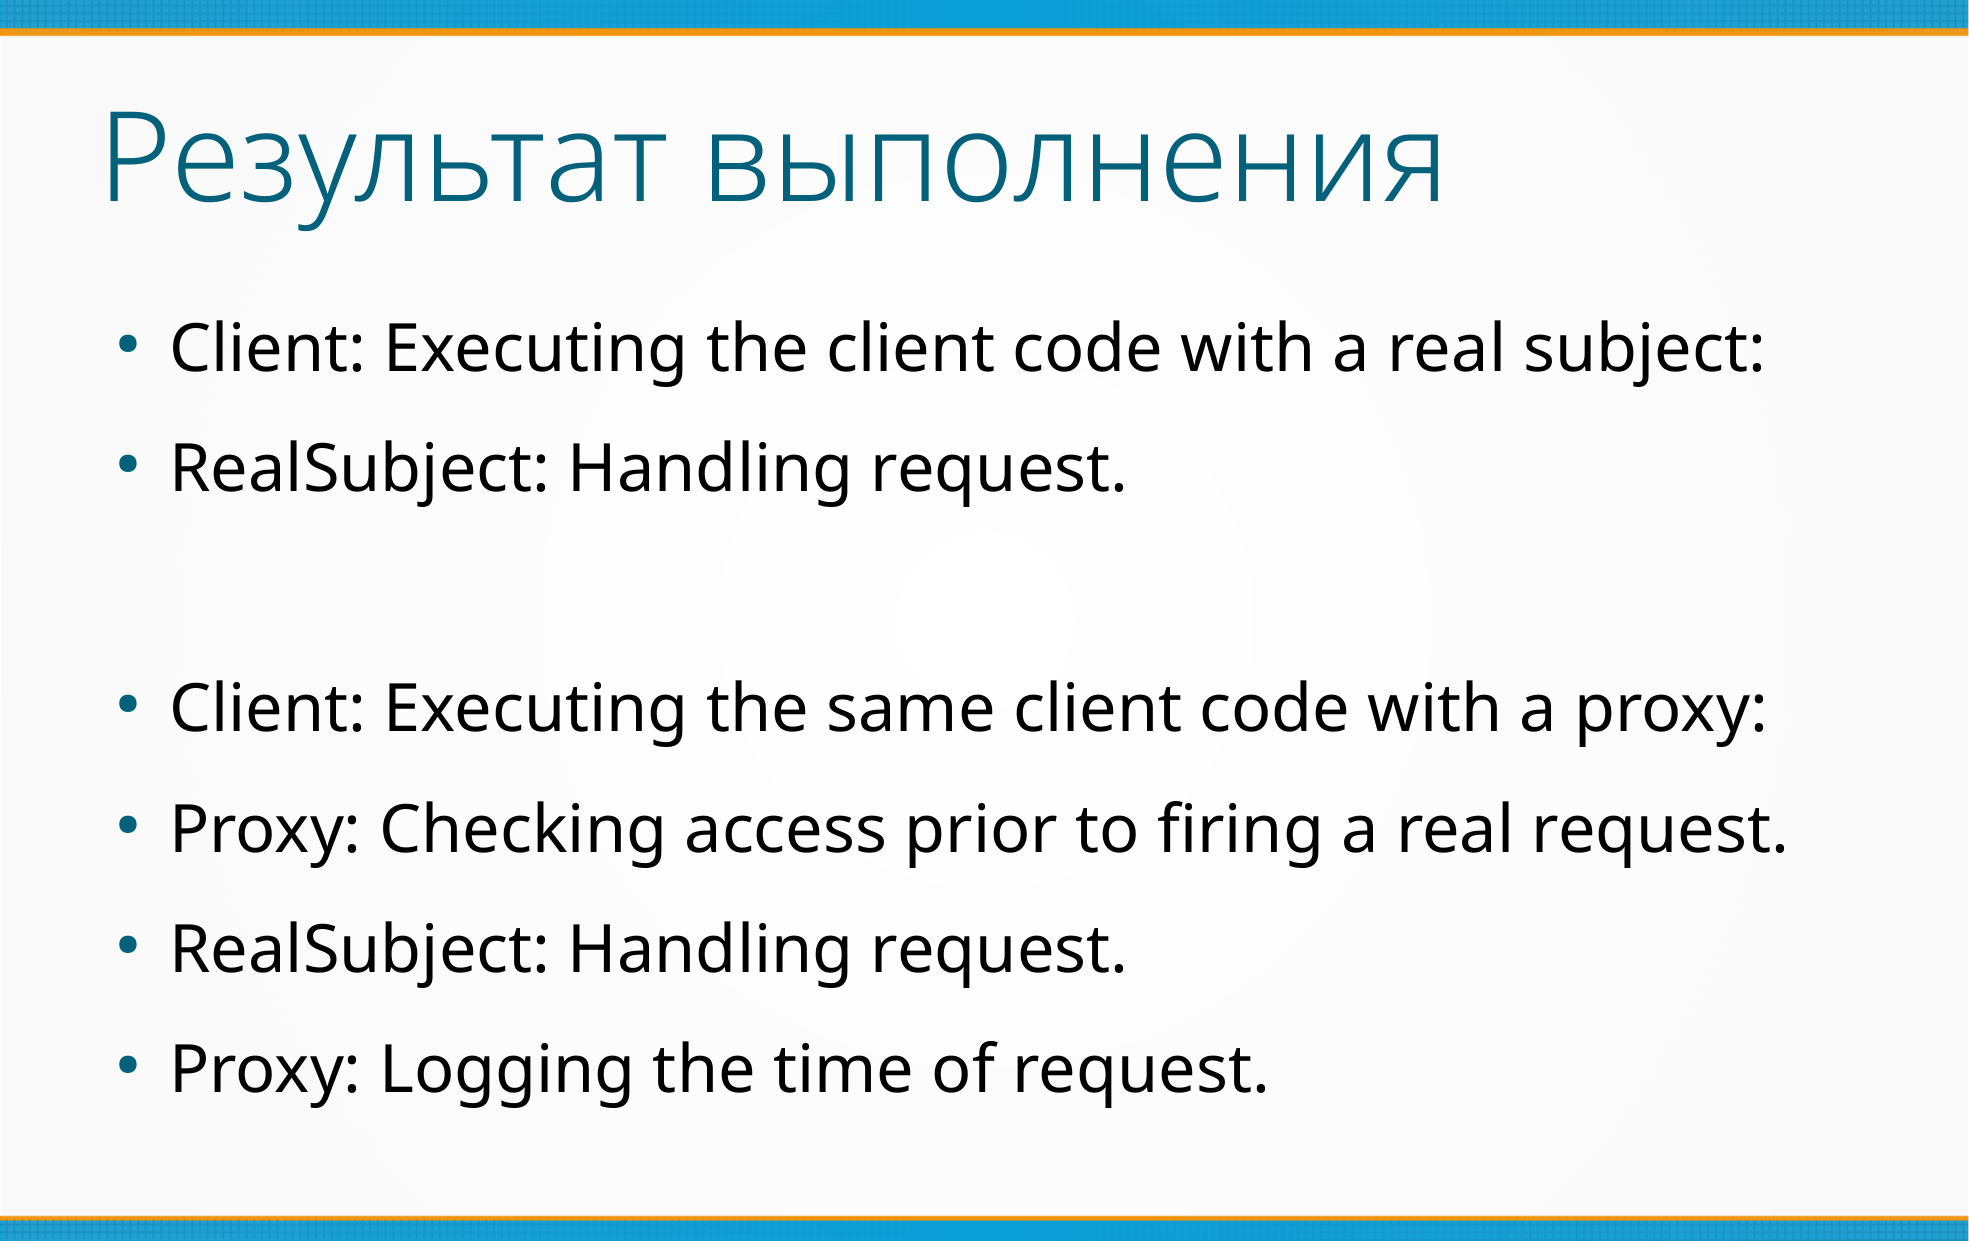

# Результат выполнения
Client: Executing the client code with a real subject:
RealSubject: Handling request.
Client: Executing the same client code with a proxy:
Proxy: Checking access prior to firing a real request.
RealSubject: Handling request.
Proxy: Logging the time of request.